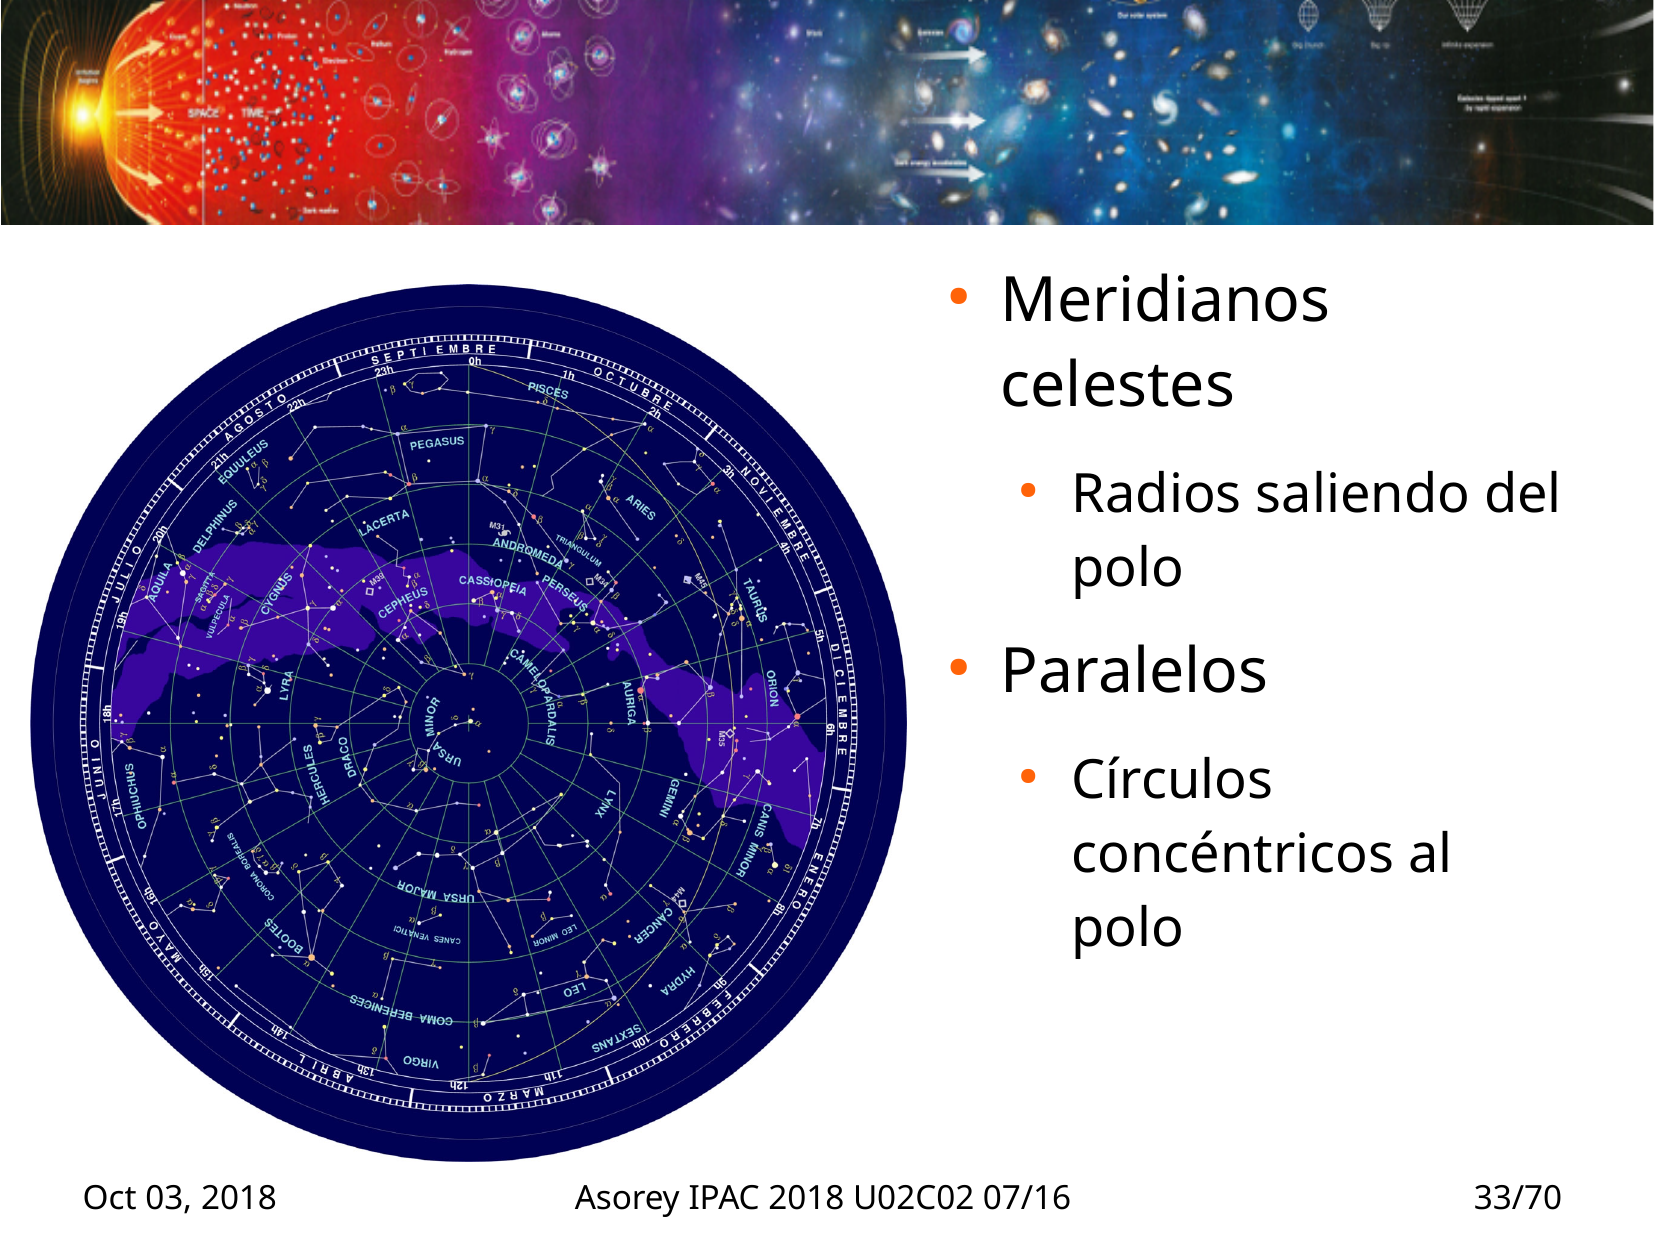

#
Meridianos celestes
Radios saliendo del polo
Paralelos
Círculos concéntricos al polo
Oct 03, 2018
Asorey IPAC 2018 U02C02 07/16
33